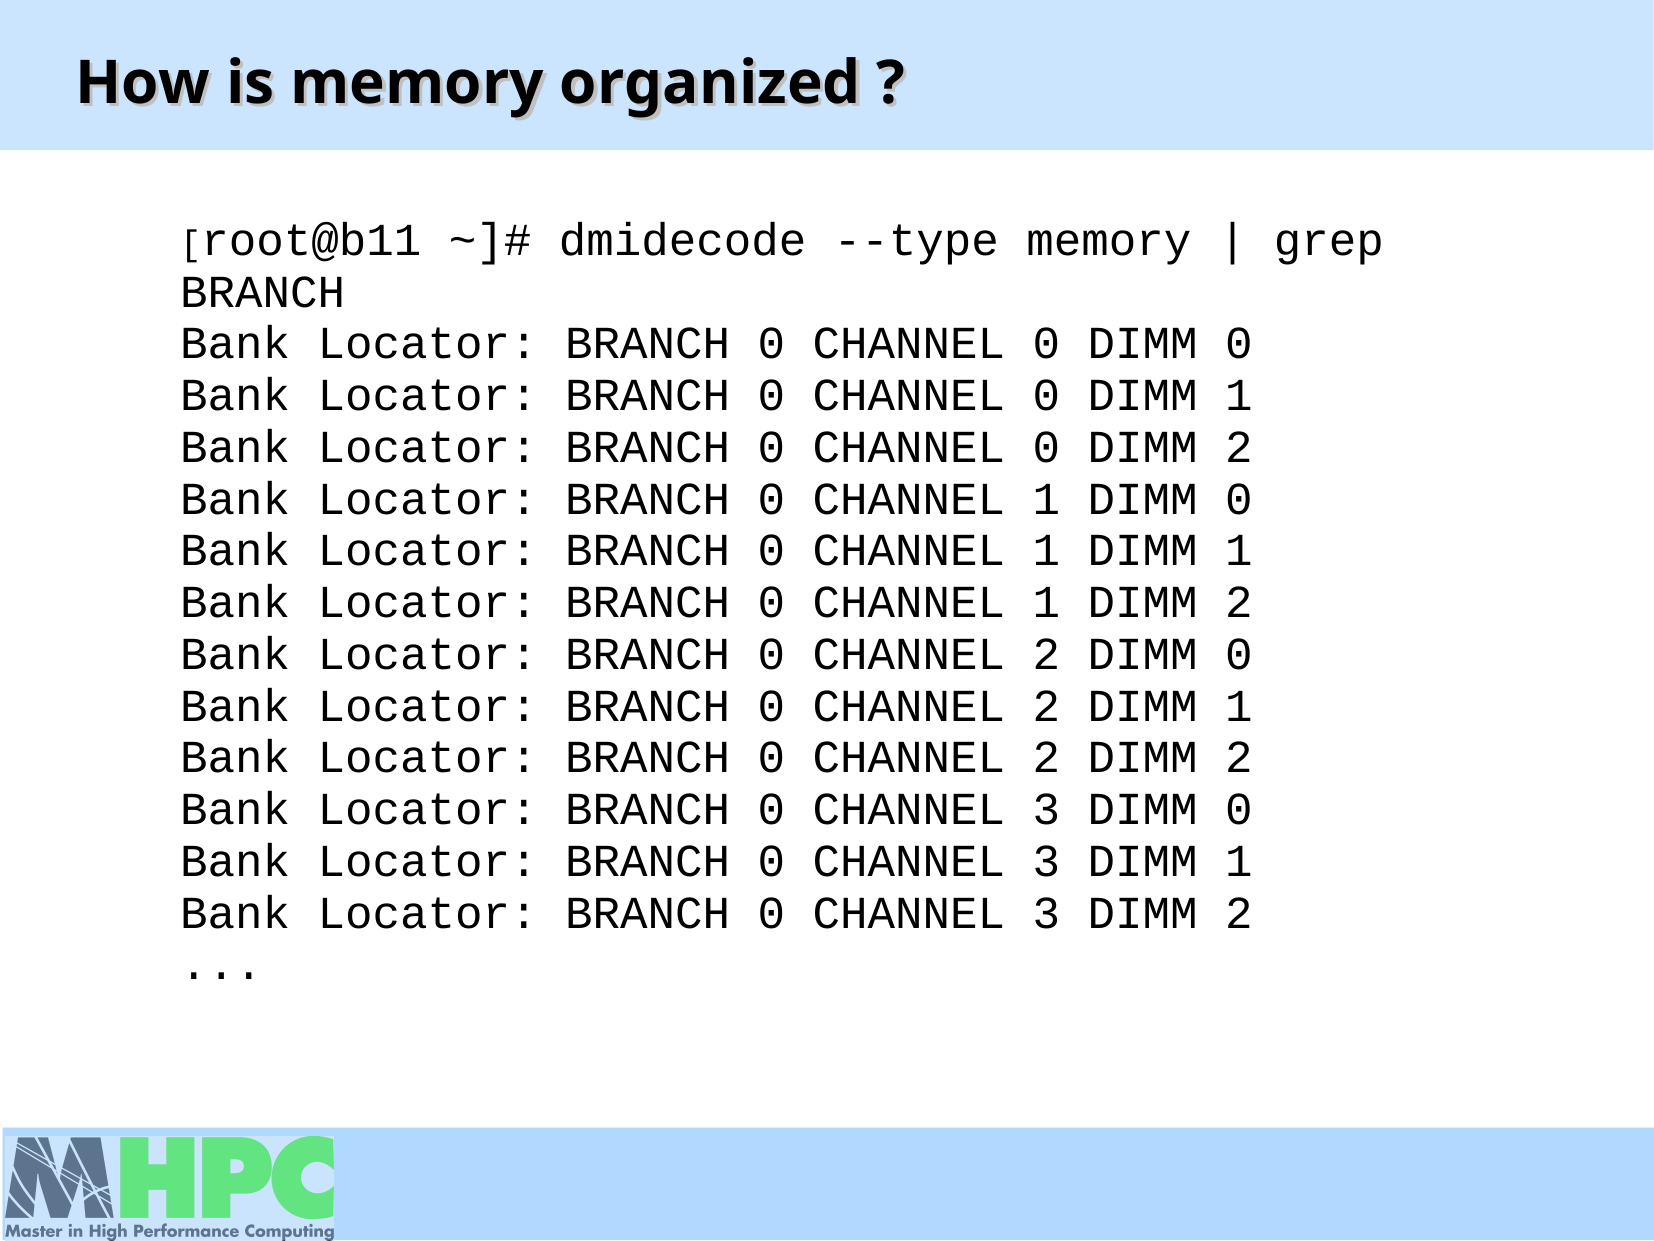

# How is memory organized ?
[root@b11 ~]# dmidecode --type memory | grep BRANCH
Bank Locator: BRANCH 0 CHANNEL 0 DIMM 0
Bank Locator: BRANCH 0 CHANNEL 0 DIMM 1
Bank Locator: BRANCH 0 CHANNEL 0 DIMM 2
Bank Locator: BRANCH 0 CHANNEL 1 DIMM 0
Bank Locator: BRANCH 0 CHANNEL 1 DIMM 1
Bank Locator: BRANCH 0 CHANNEL 1 DIMM 2
Bank Locator: BRANCH 0 CHANNEL 2 DIMM 0
Bank Locator: BRANCH 0 CHANNEL 2 DIMM 1
Bank Locator: BRANCH 0 CHANNEL 2 DIMM 2
Bank Locator: BRANCH 0 CHANNEL 3 DIMM 0
Bank Locator: BRANCH 0 CHANNEL 3 DIMM 1
Bank Locator: BRANCH 0 CHANNEL 3 DIMM 2
...